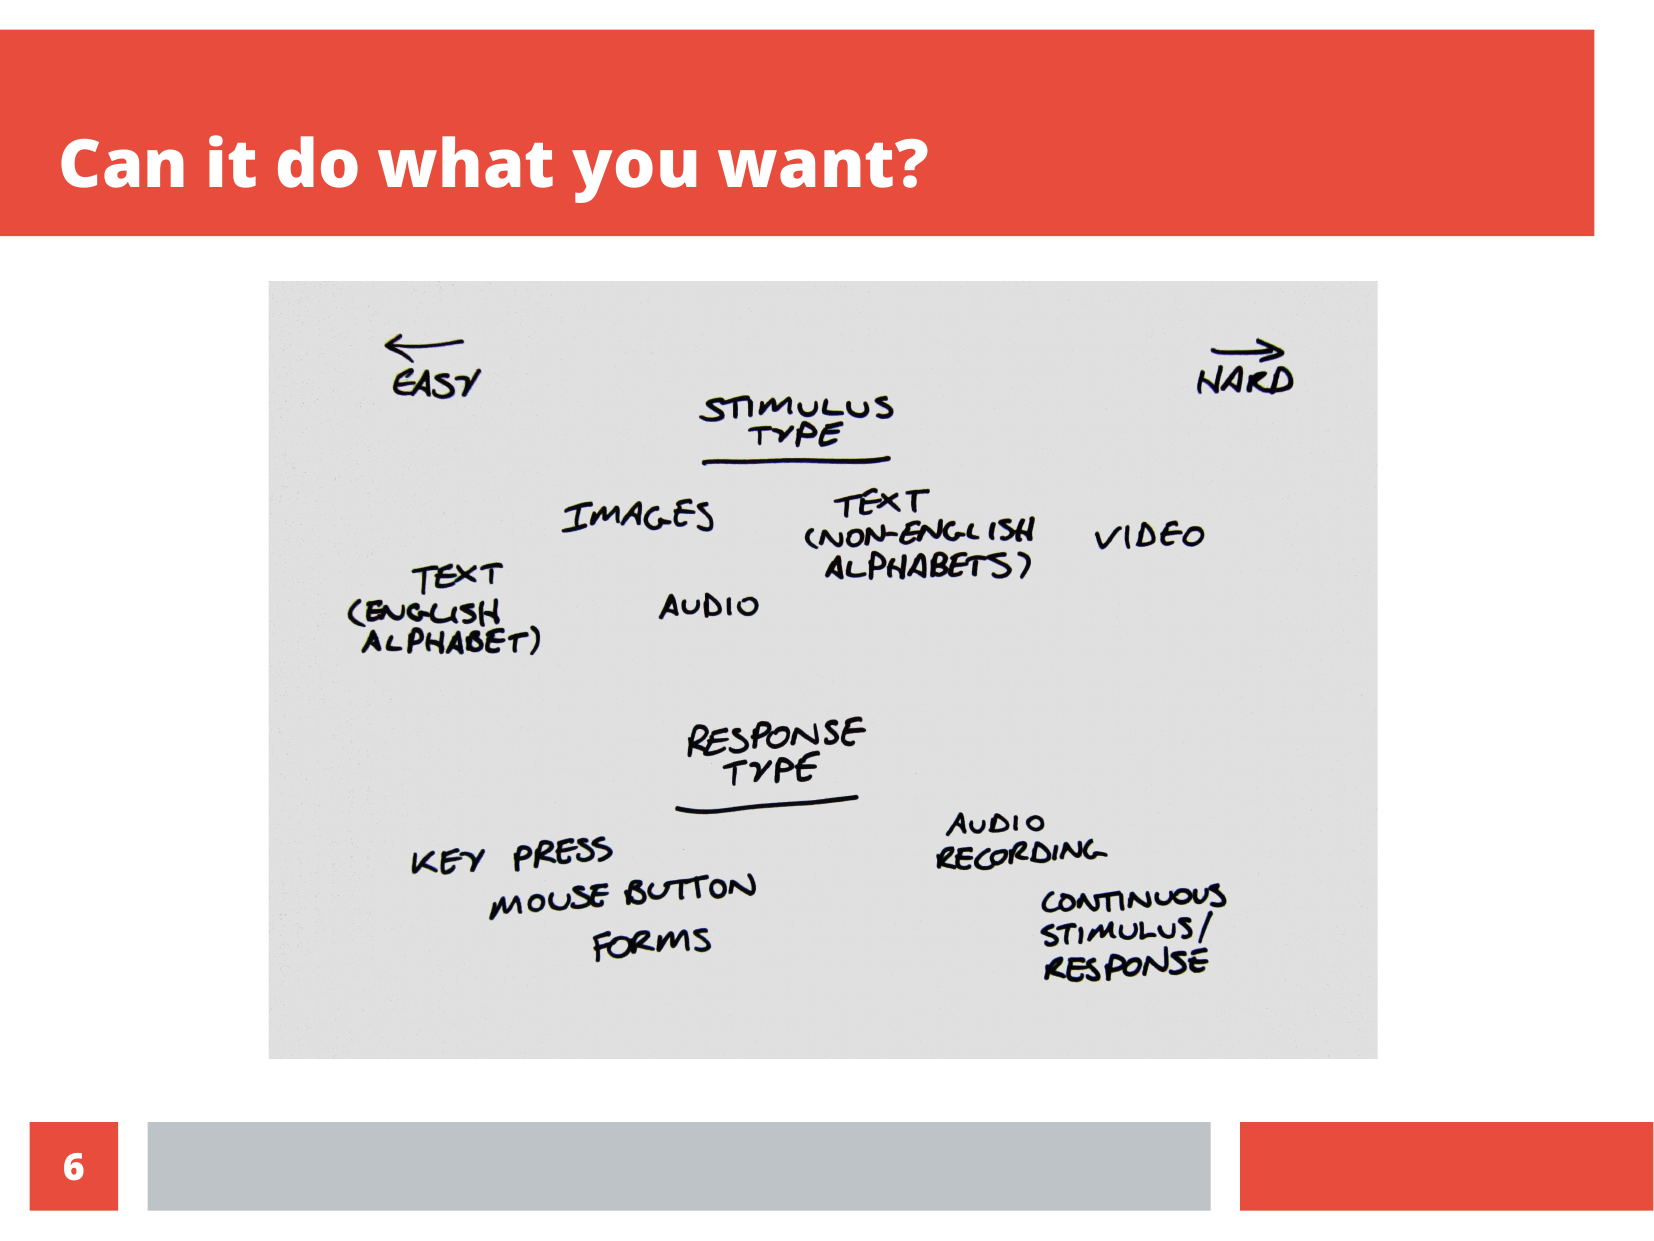

# Can it do what you want?
6